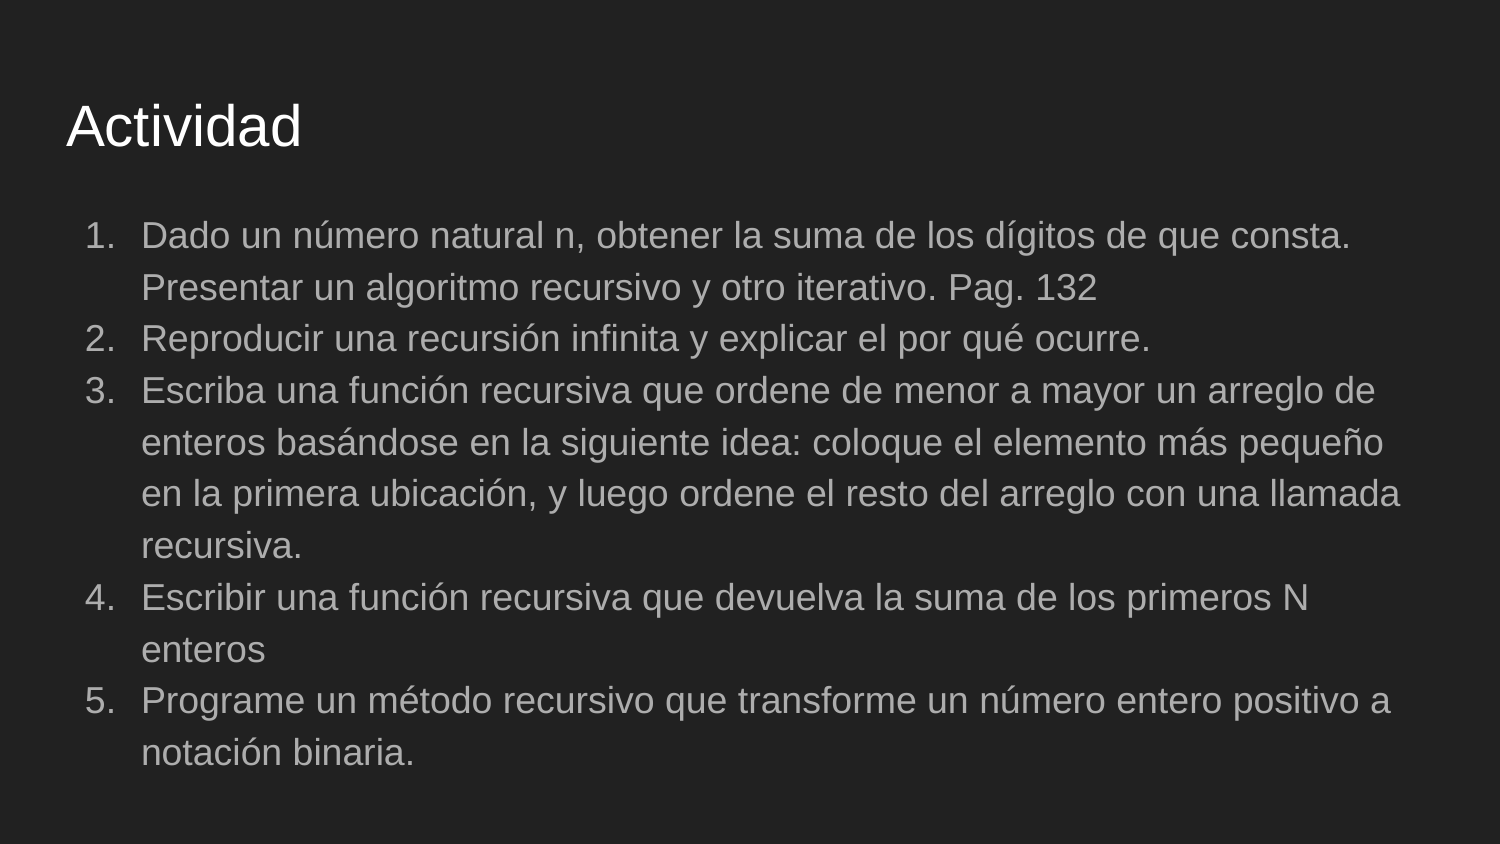

# Actividad
Dado un número natural n, obtener la suma de los dígitos de que consta. Presentar un algoritmo recursivo y otro iterativo. Pag. 132
Reproducir una recursión infinita y explicar el por qué ocurre.
Escriba una función recursiva que ordene de menor a mayor un arreglo de enteros basándose en la siguiente idea: coloque el elemento más pequeño en la primera ubicación, y luego ordene el resto del arreglo con una llamada recursiva.
Escribir una función recursiva que devuelva la suma de los primeros N enteros
Programe un método recursivo que transforme un número entero positivo a notación binaria.